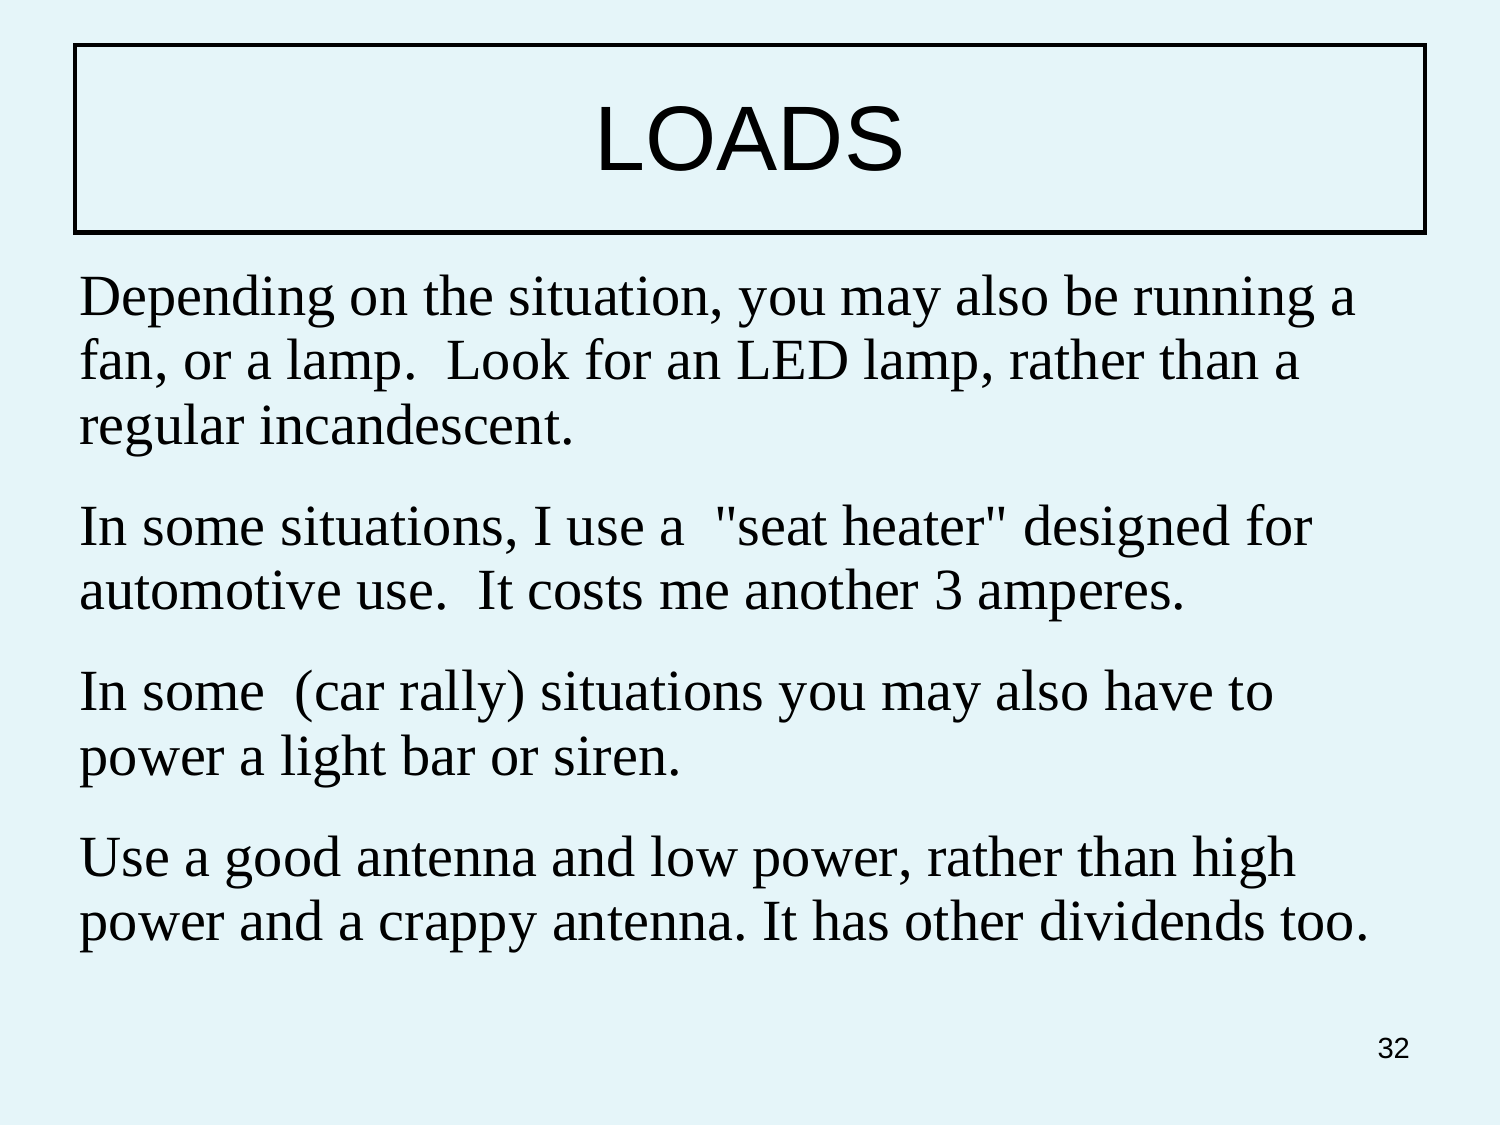

# LOADS
Depending on the situation, you may also be running a fan, or a lamp. Look for an LED lamp, rather than a regular incandescent.
In some situations, I use a "seat heater" designed for automotive use. It costs me another 3 amperes.
In some (car rally) situations you may also have to power a light bar or siren.
Use a good antenna and low power, rather than high power and a crappy antenna. It has other dividends too.
32